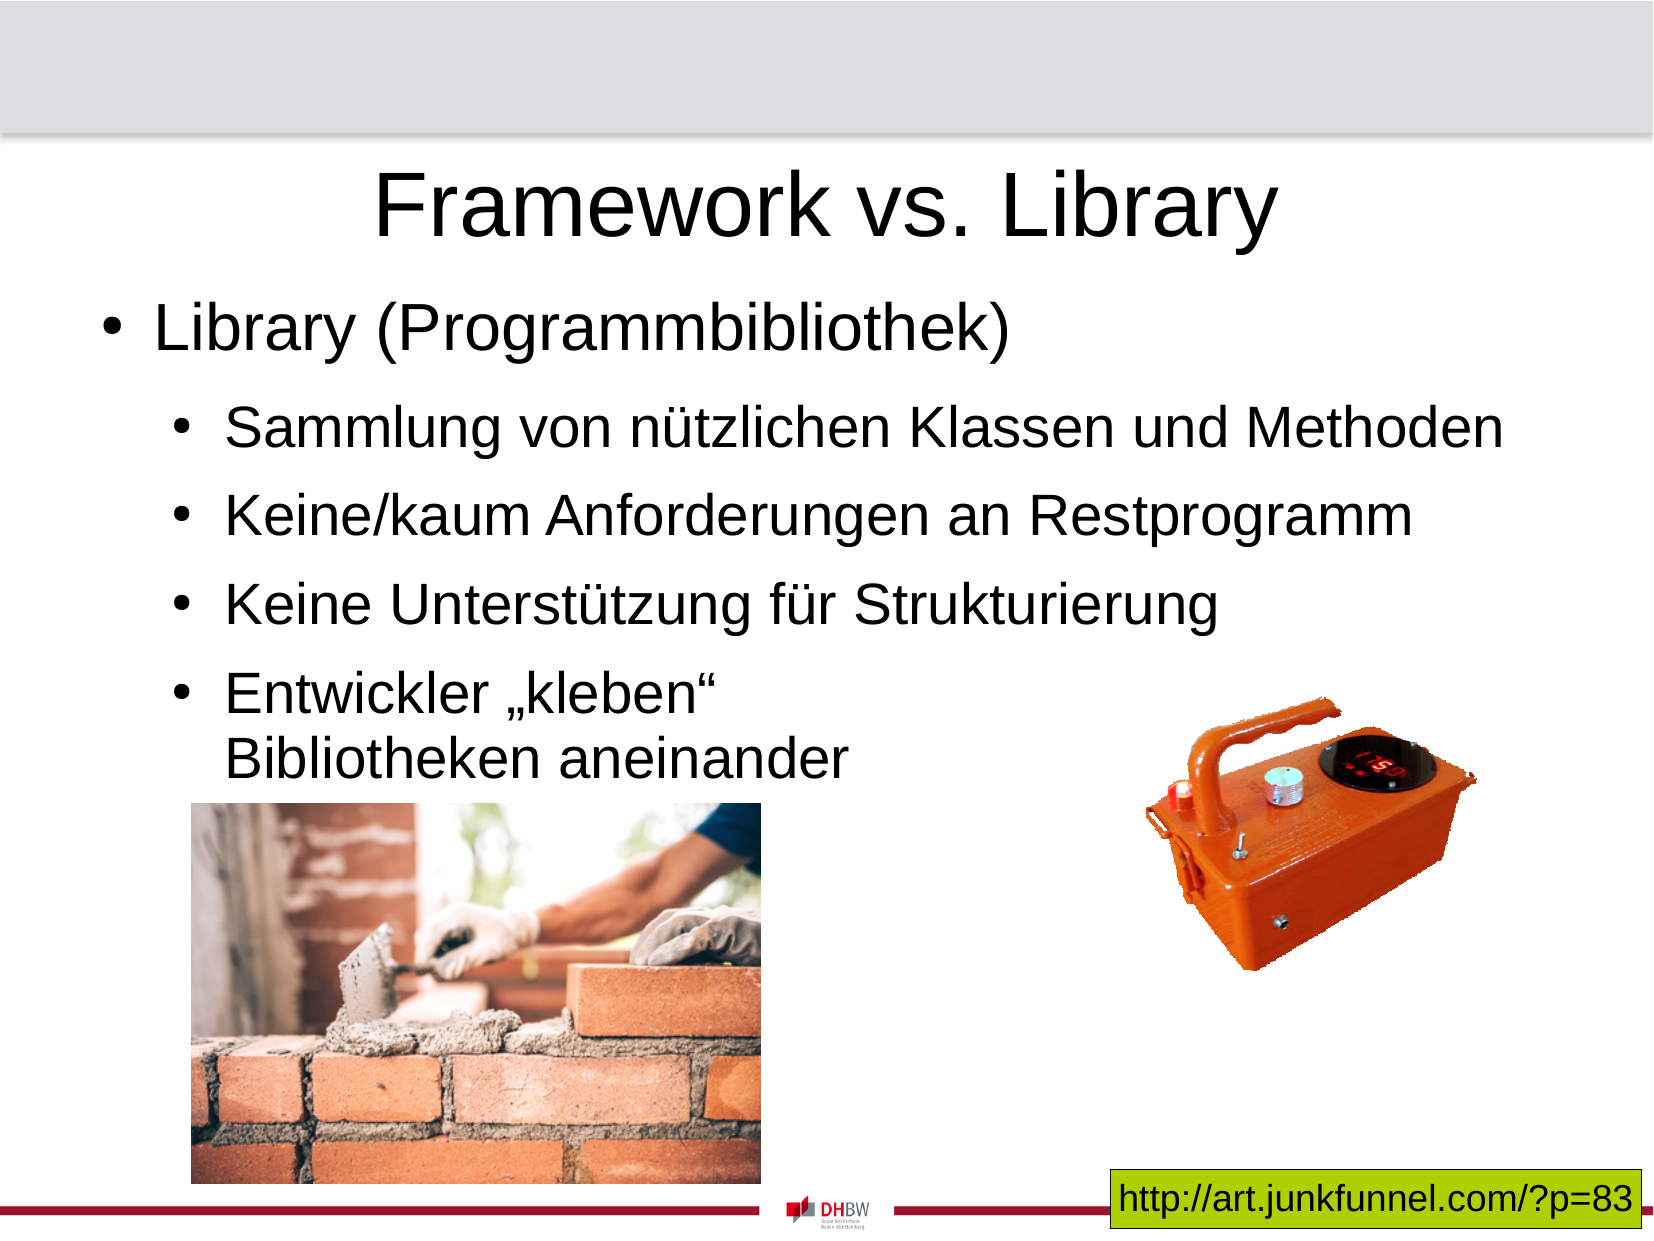

# Framework vs. Library
Library (Programmbibliothek)
Sammlung von nützlichen Klassen und Methoden
Keine/kaum Anforderungen an Restprogramm
Keine Unterstützung für Strukturierung
Entwickler „kleben“
Bibliotheken aneinander
http://art.junkfunnel.com/?p=83